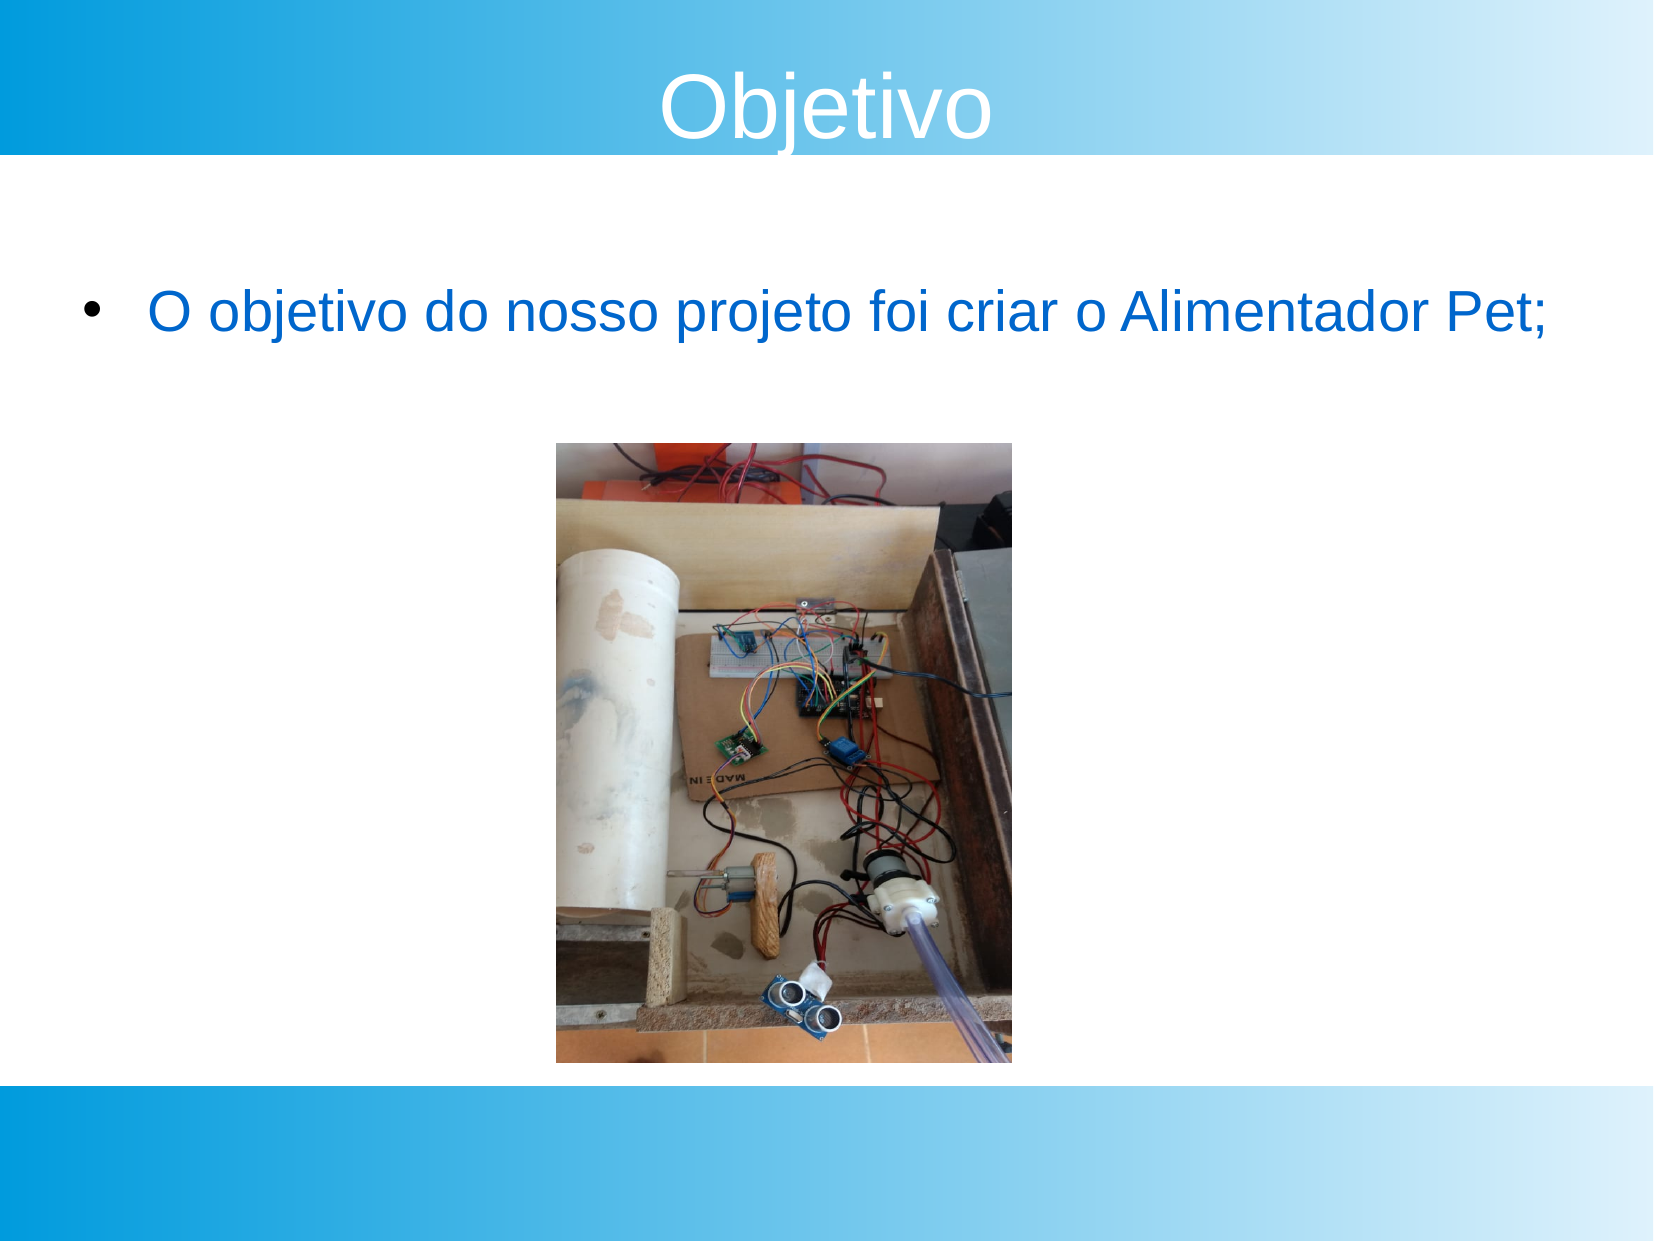

# Objetivo
O objetivo do nosso projeto foi criar o Alimentador Pet;